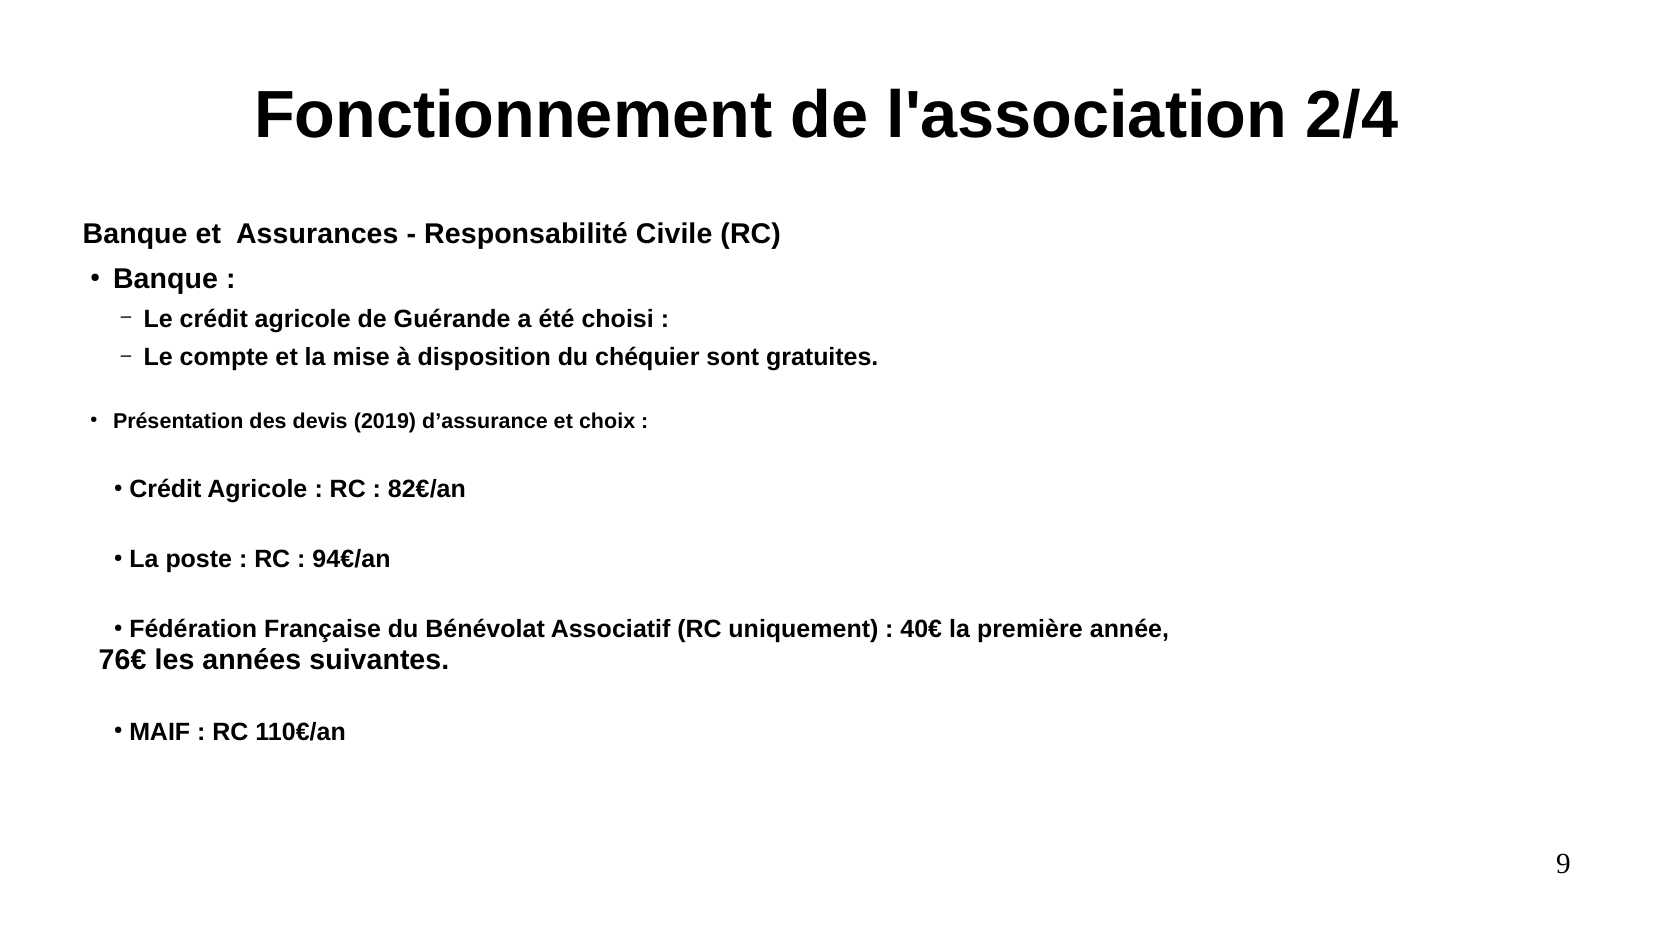

# Fonctionnement de l'association 2/4
Banque et Assurances - Responsabilité Civile (RC)
Banque :
Le crédit agricole de Guérande a été choisi :
Le compte et la mise à disposition du chéquier sont gratuites.
Présentation des devis (2019) d’assurance et choix :
Crédit Agricole : RC : 82€/an
La poste : RC : 94€/an
Fédération Française du Bénévolat Associatif (RC uniquement) : 40€ la première année,
76€ les années suivantes.
MAIF : RC 110€/an
9